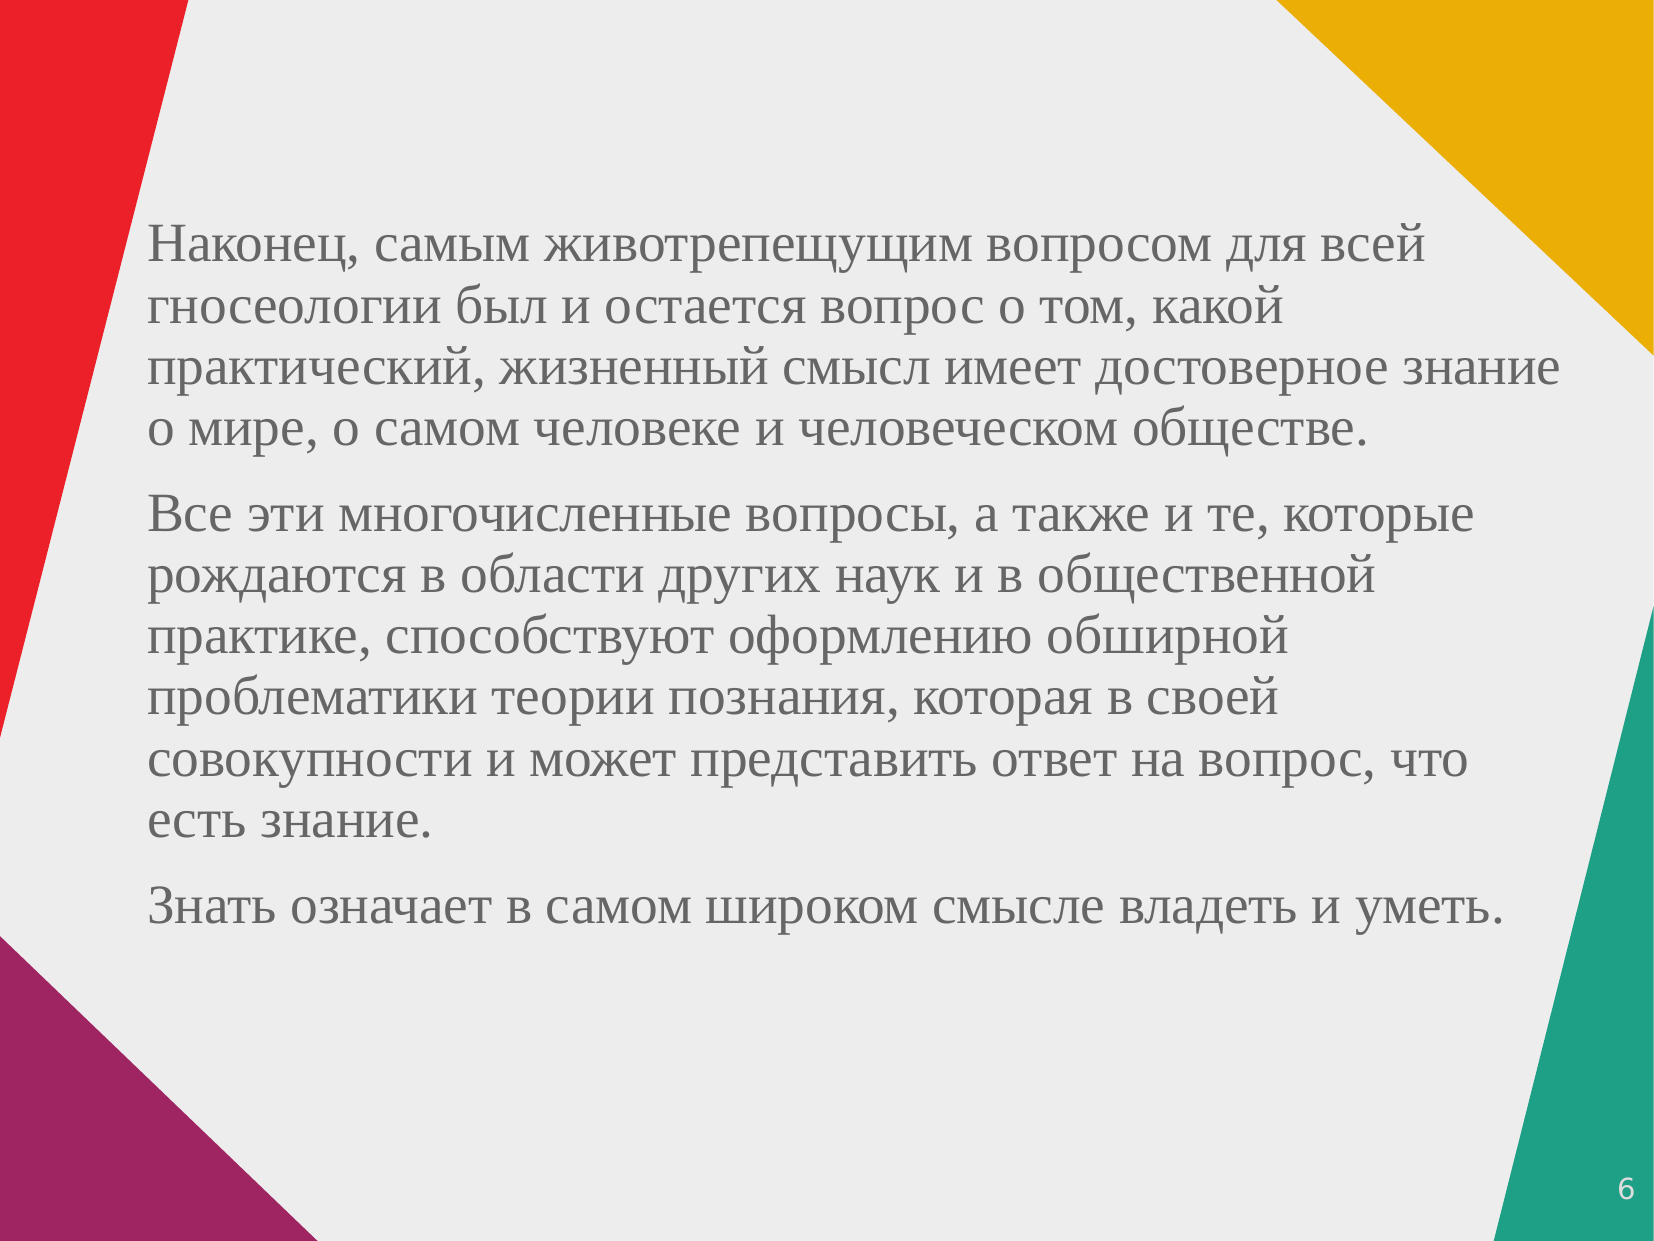

# Наконец, самым животрепещущим вопросом для всей гносеологии был и остается вопрос о том, какой практический, жизненный смысл имеет достоверное знание о мире, о самом человеке и человеческом обществе.
Все эти многочисленные вопросы, а также и те, которые рождаются в области других наук и в общественной практике, способствуют оформлению обширной проблематики теории познания, которая в своей совокупности и может представить ответ на вопрос, что есть знание.
Знать означает в самом широком смысле владеть и уметь.
6